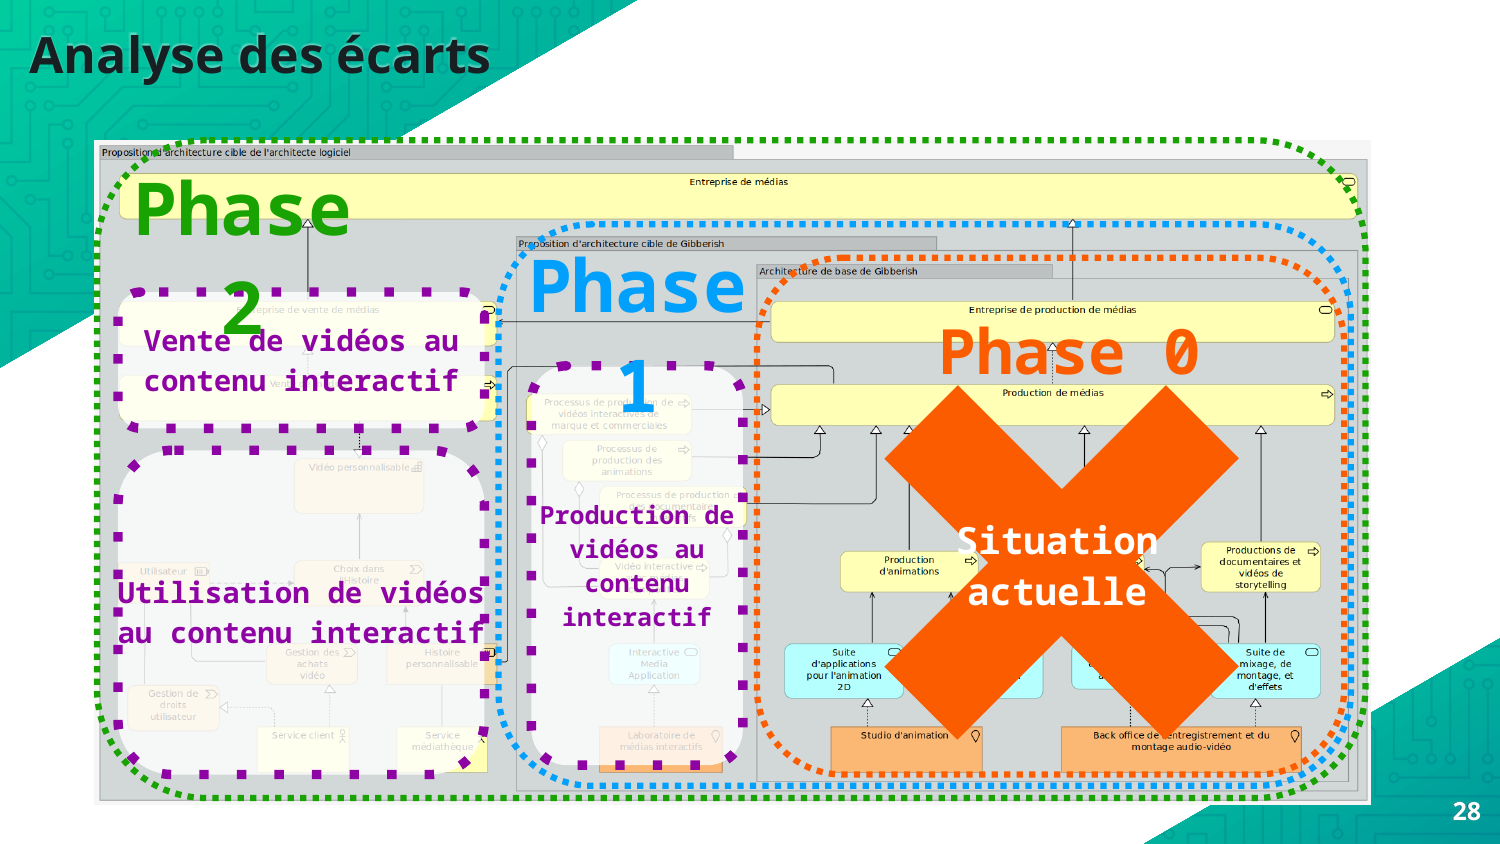

# Analyse des écarts
Phase 2
Phase 1
Situation
actuelle
 Phase 0
Vente de vidéos au
contenu interactif
Production de
vidéos au
contenu
interactif
Utilisation de vidéos
au contenu interactif